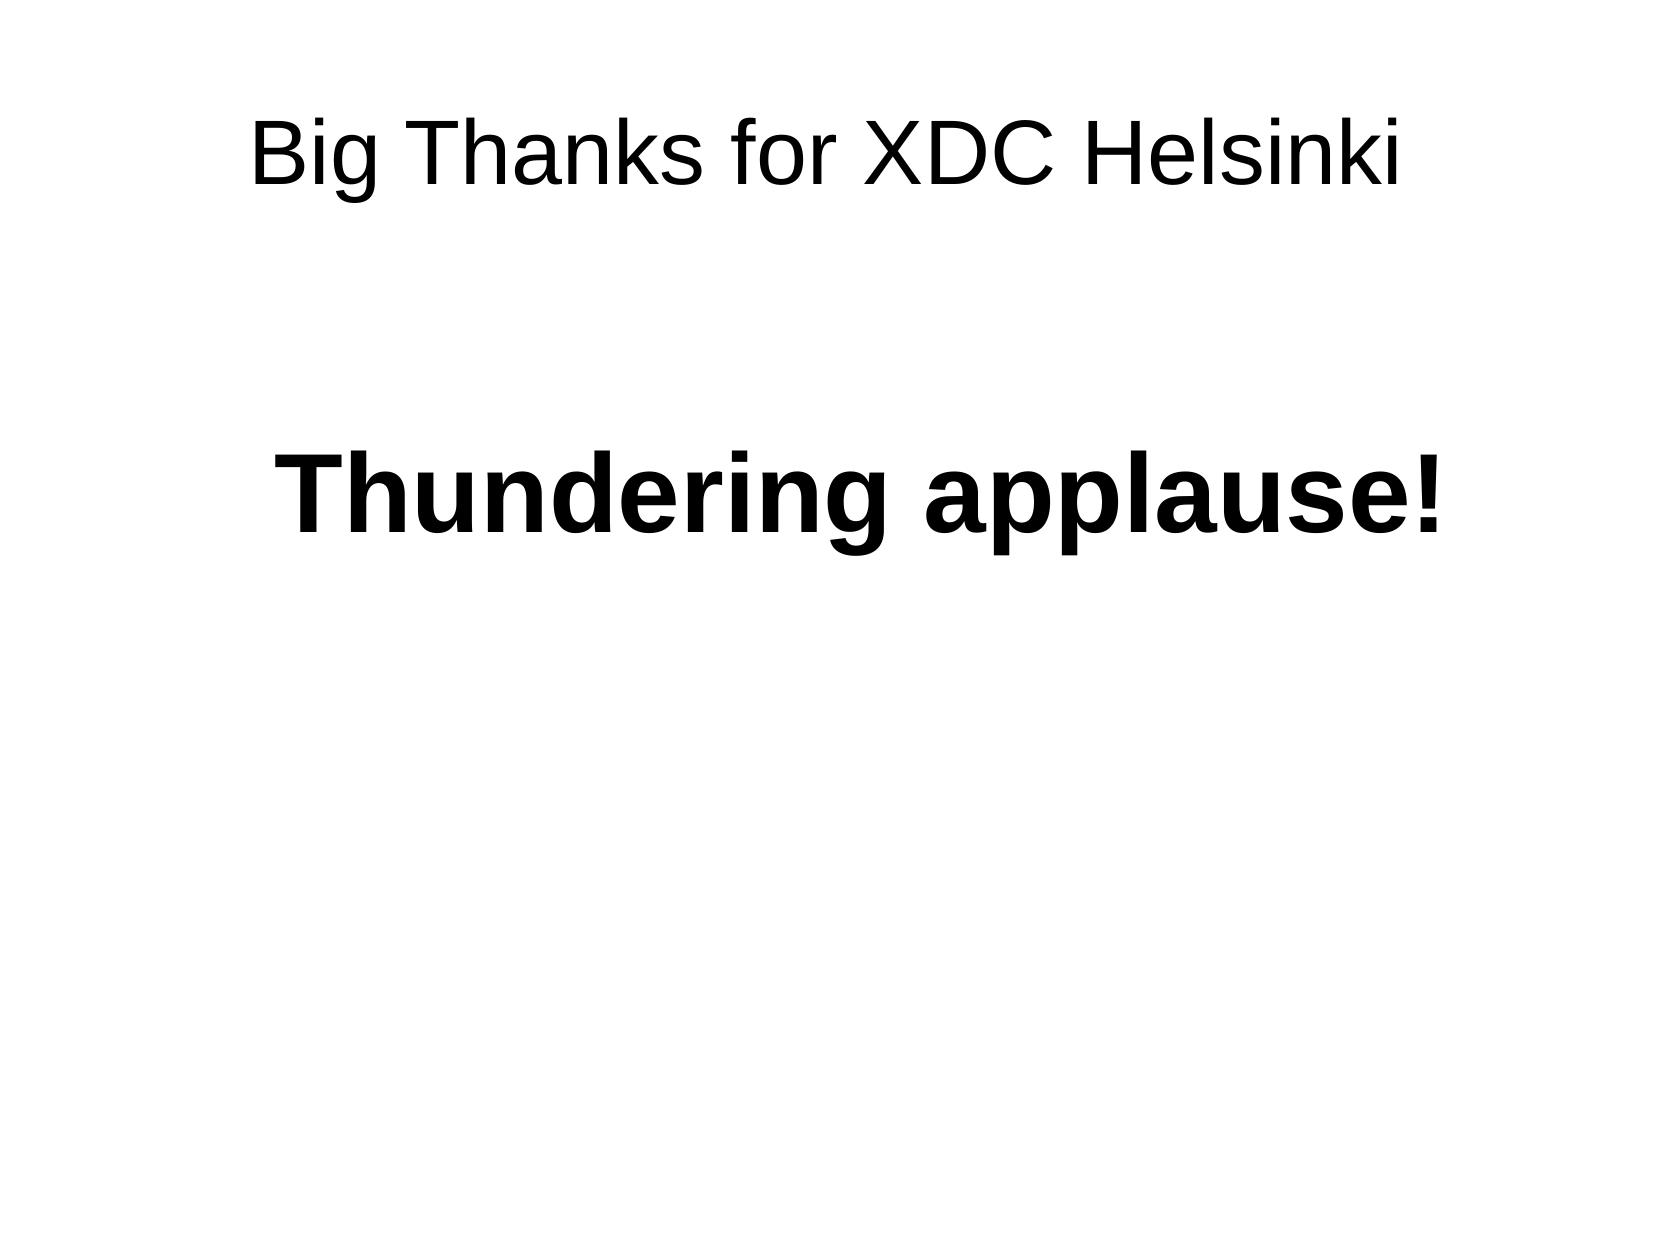

# Big Thanks for XDC Helsinki
Thundering applause!